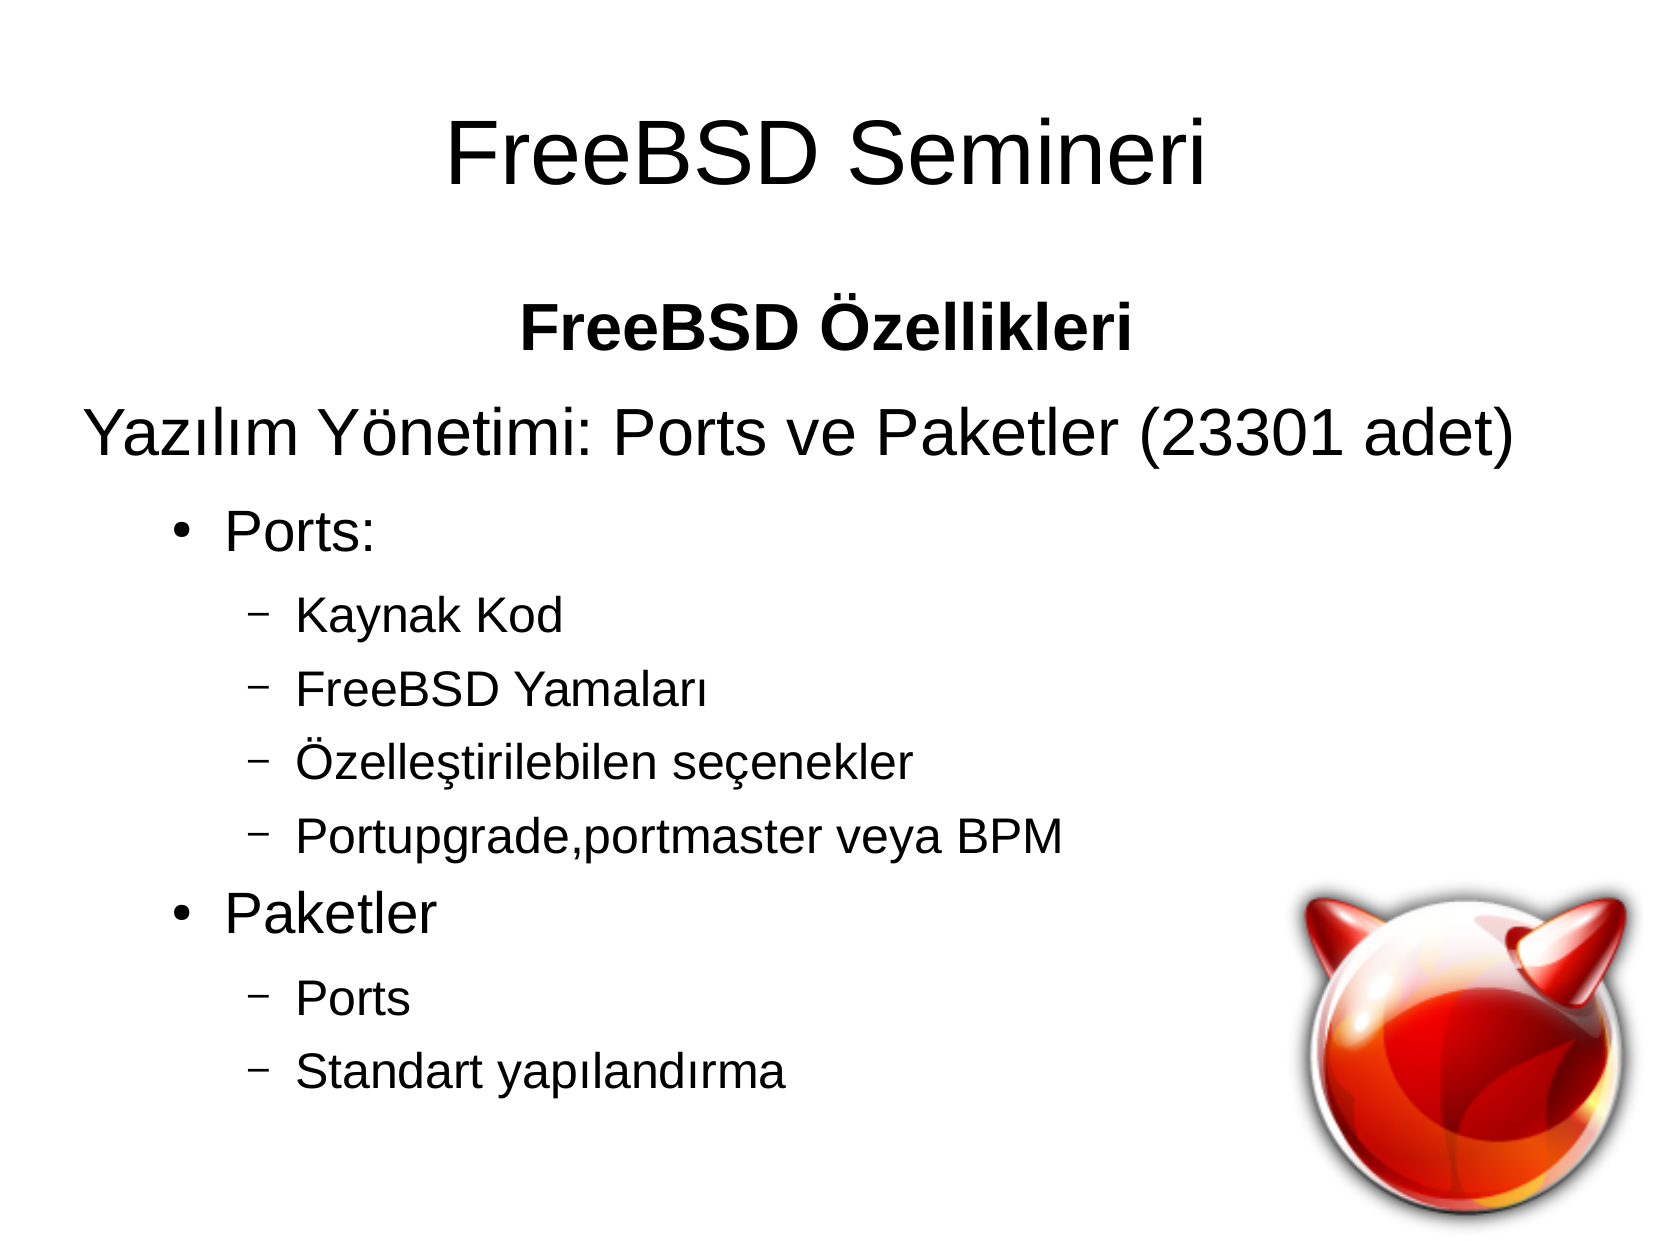

# FreeBSD Semineri
FreeBSD Özellikleri
Yazılım Yönetimi: Ports ve Paketler (23301 adet)
Ports:
Kaynak Kod
FreeBSD Yamaları
Özelleştirilebilen seçenekler
Portupgrade,portmaster veya BPM
Paketler
Ports
Standart yapılandırma